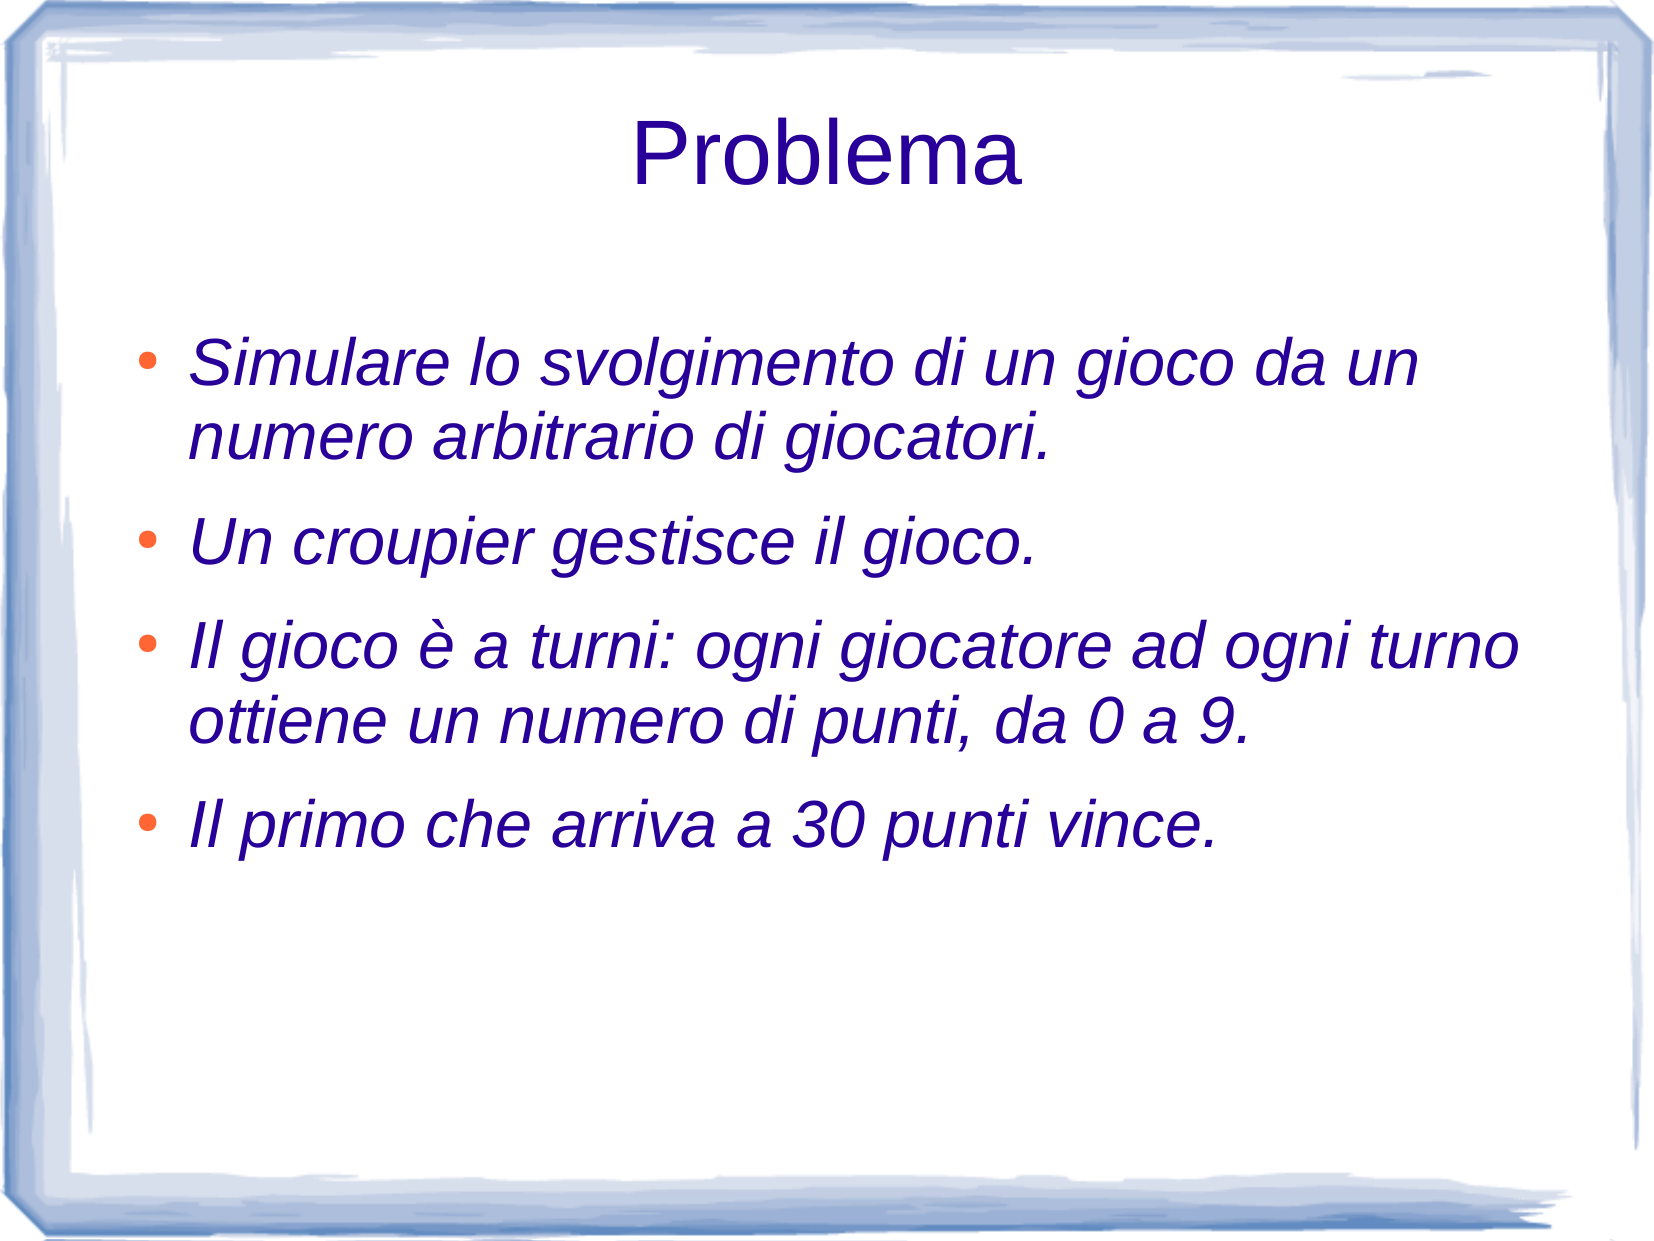

# Problema
Simulare lo svolgimento di un gioco da un numero arbitrario di giocatori.
Un croupier gestisce il gioco.
Il gioco è a turni: ogni giocatore ad ogni turno ottiene un numero di punti, da 0 a 9.
Il primo che arriva a 30 punti vince.